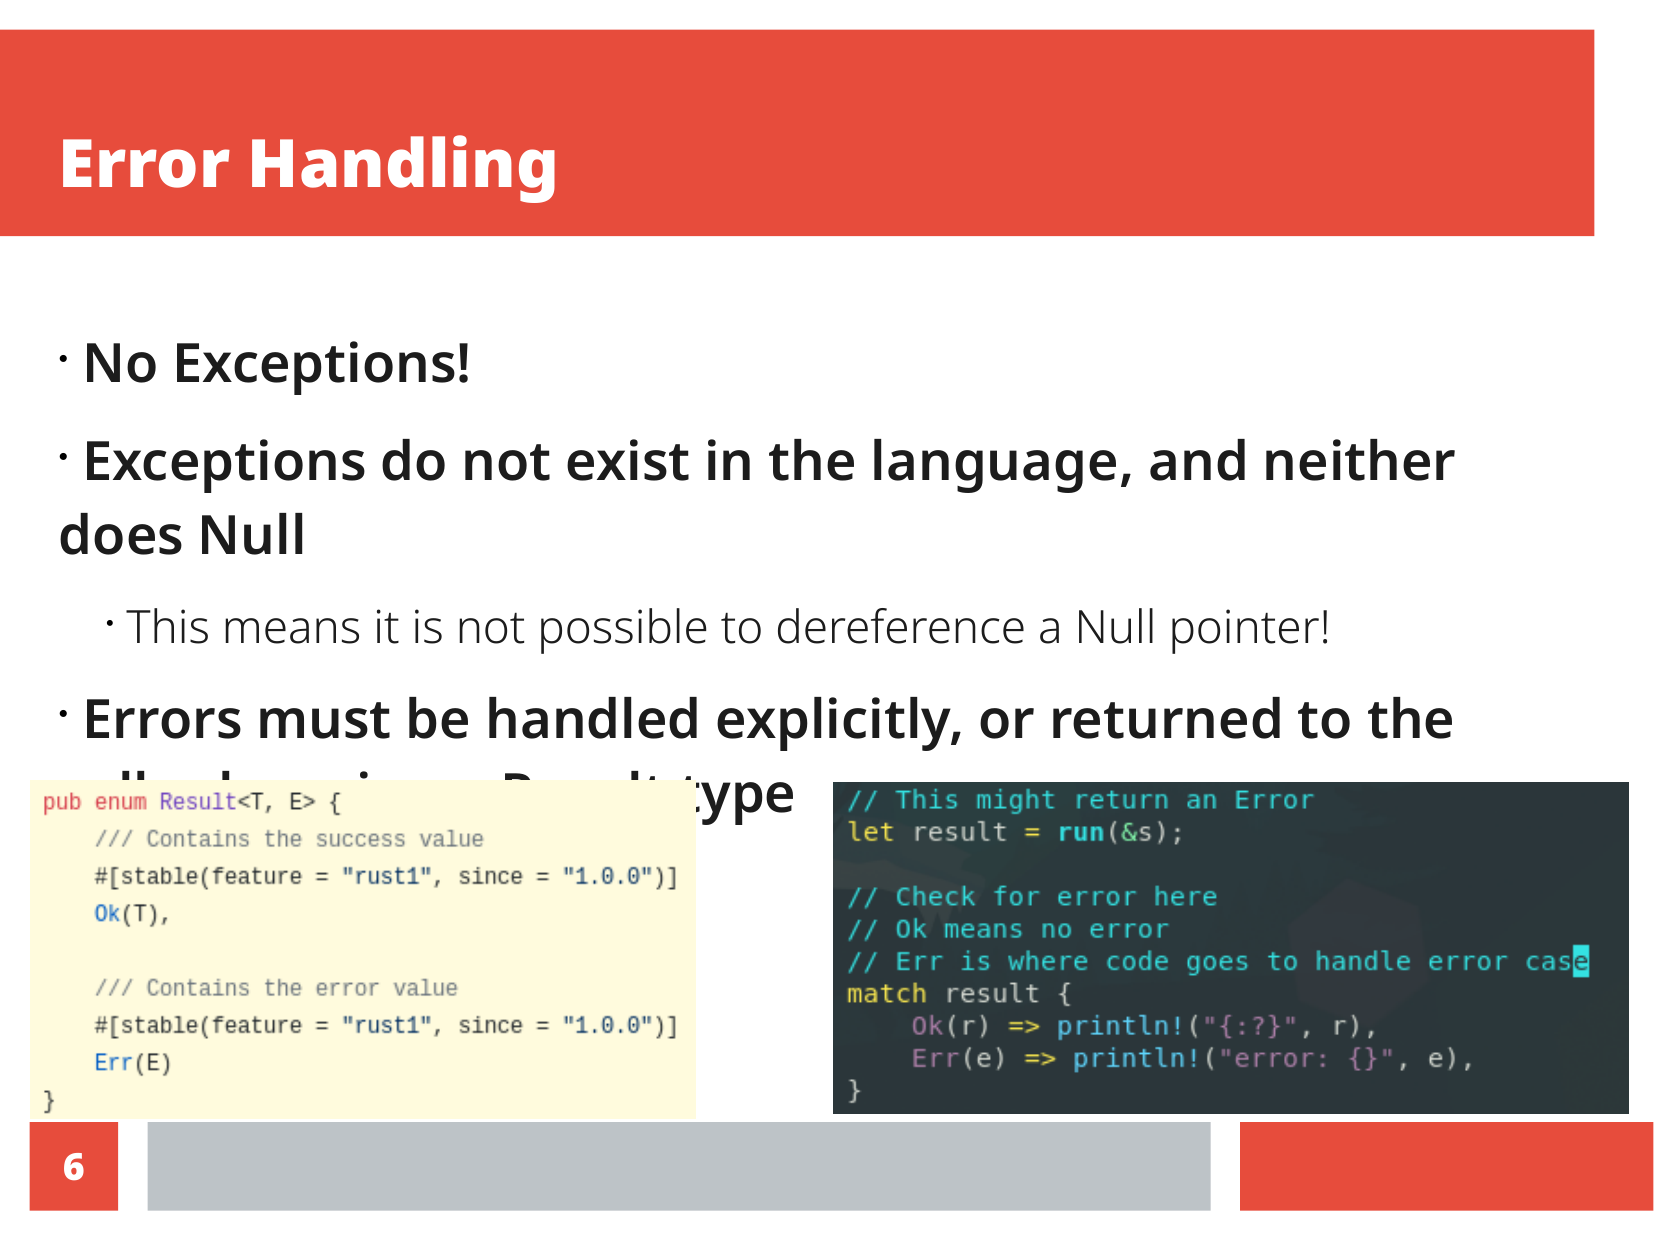

# Error Handling
 No Exceptions!
 Exceptions do not exist in the language, and neither does Null
 This means it is not possible to dereference a Null pointer!
 Errors must be handled explicitly, or returned to the caller by using a Result type
6